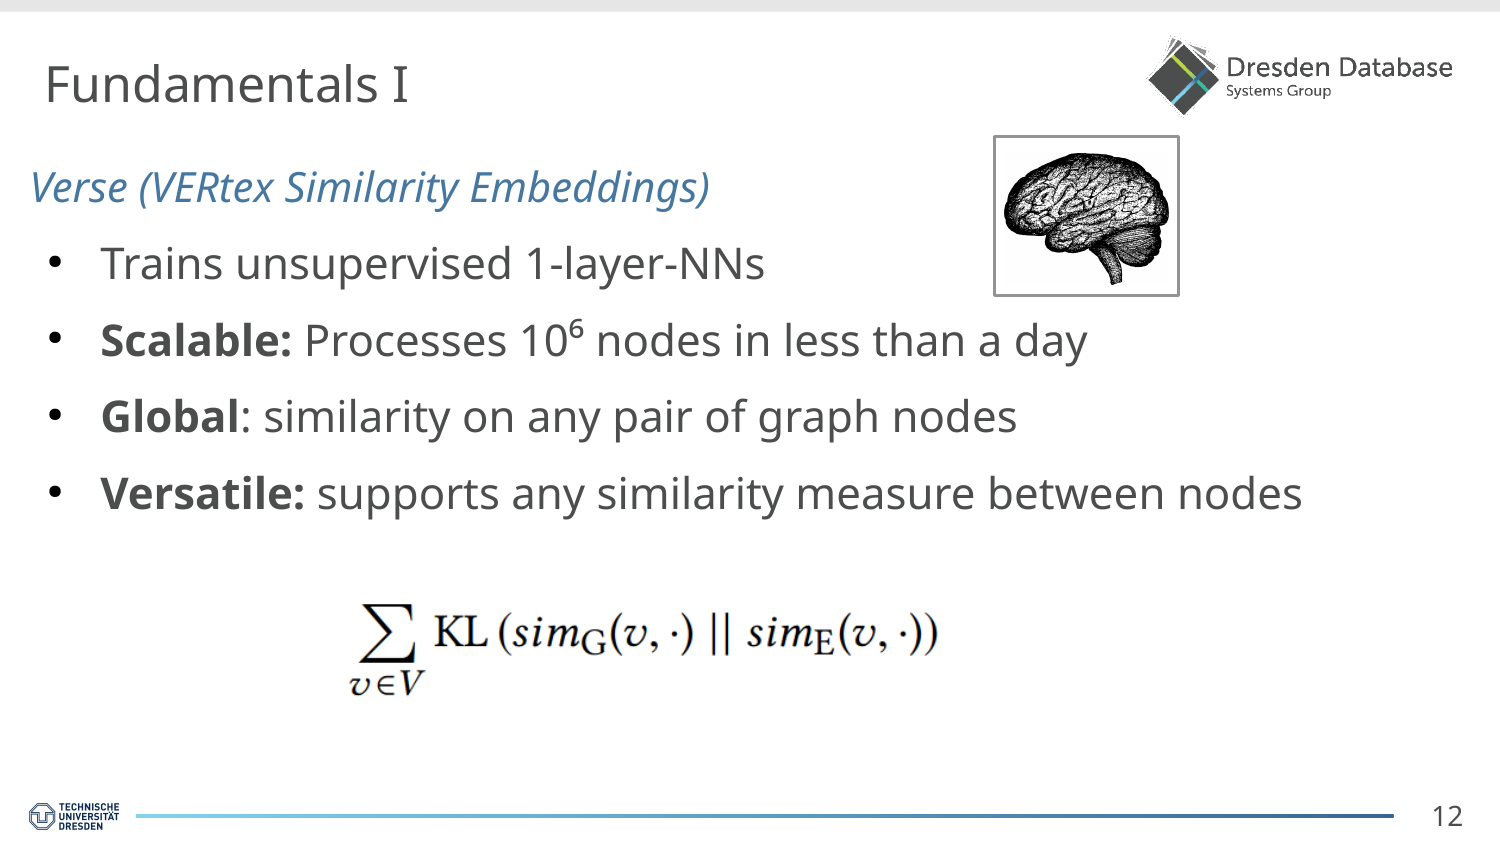

# Fundamentals I
Verse (VERtex Similarity Embeddings)
Trains unsupervised 1-layer-NNs
Scalable: Processes 10⁶ nodes in less than a day
Global: similarity on any pair of graph nodes
Versatile: supports any similarity measure between nodes